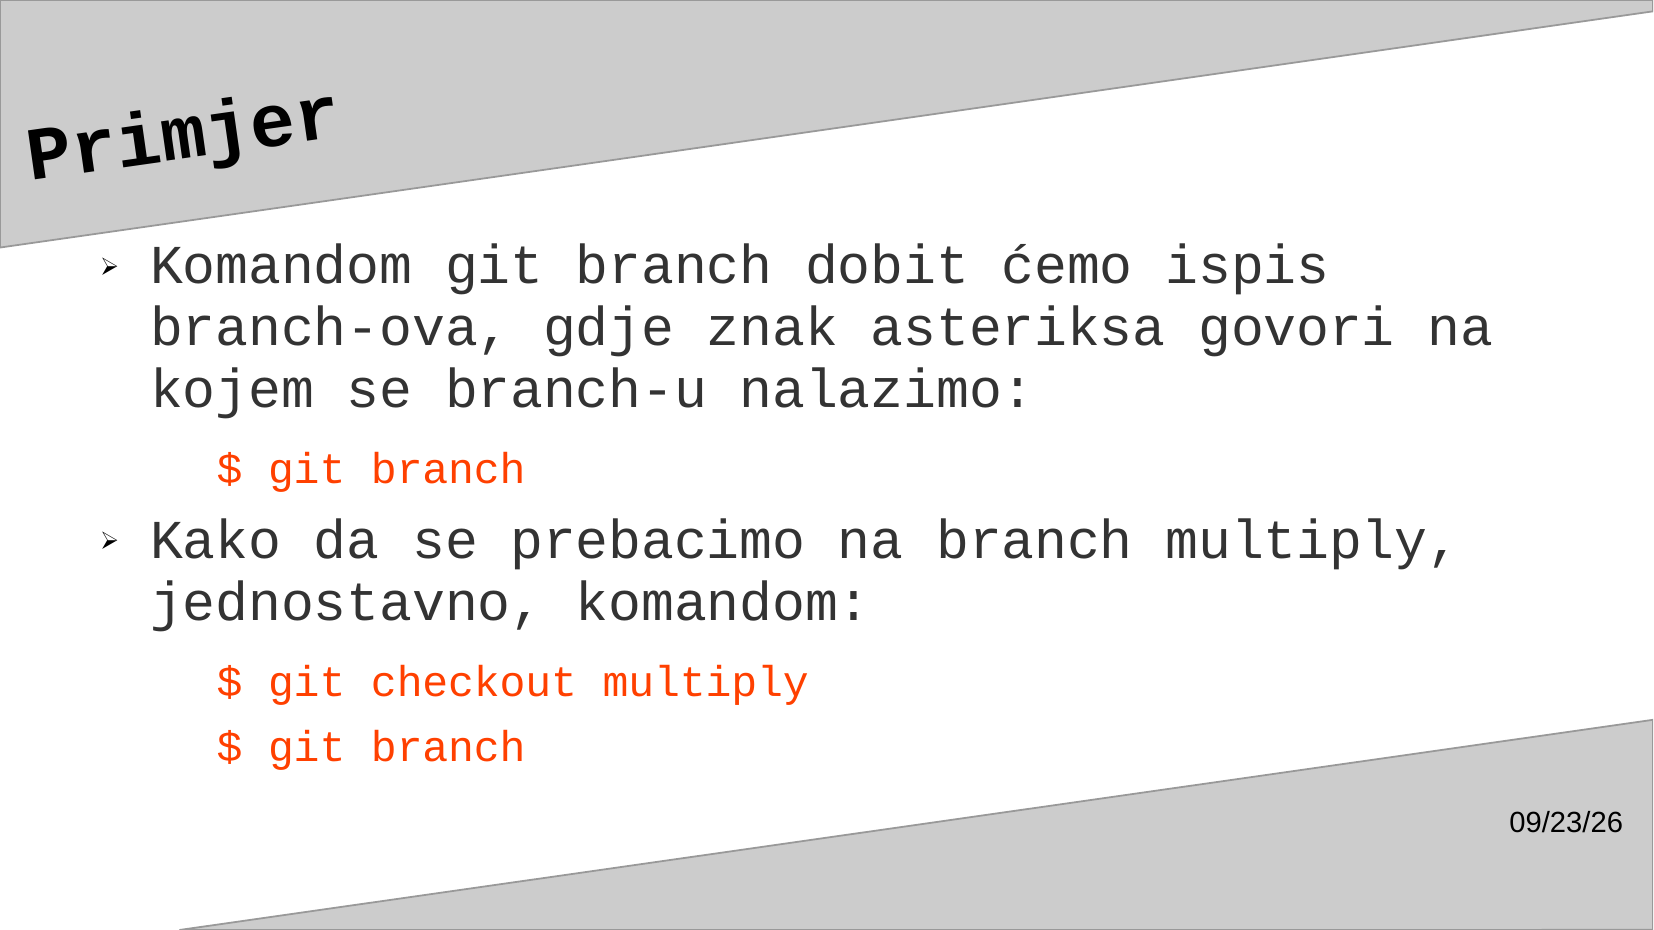

# Primjer
Komandom git branch dobit ćemo ispis branch-ova, gdje znak asteriksa govori na kojem se branch-u nalazimo:
$ git branch
Kako da se prebacimo na branch multiply, jednostavno, komandom:
$ git checkout multiply
$ git branch
86